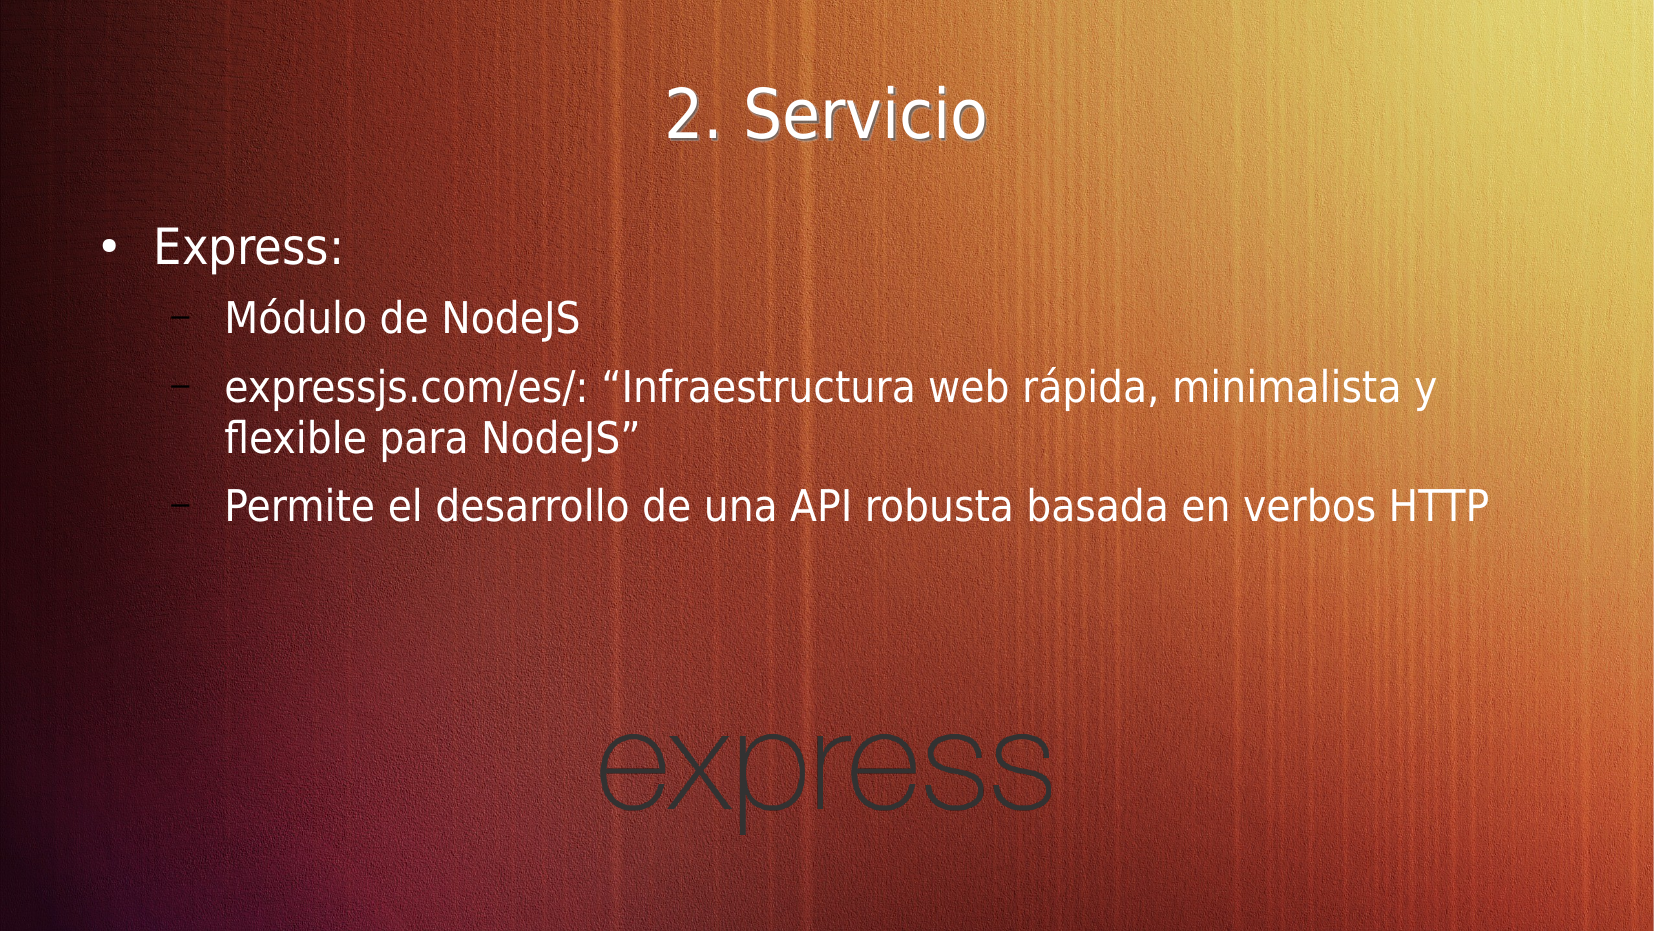

# 2. Servicio
Express:
Módulo de NodeJS
expressjs.com/es/: “Infraestructura web rápida, minimalista y flexible para NodeJS”
Permite el desarrollo de una API robusta basada en verbos HTTP